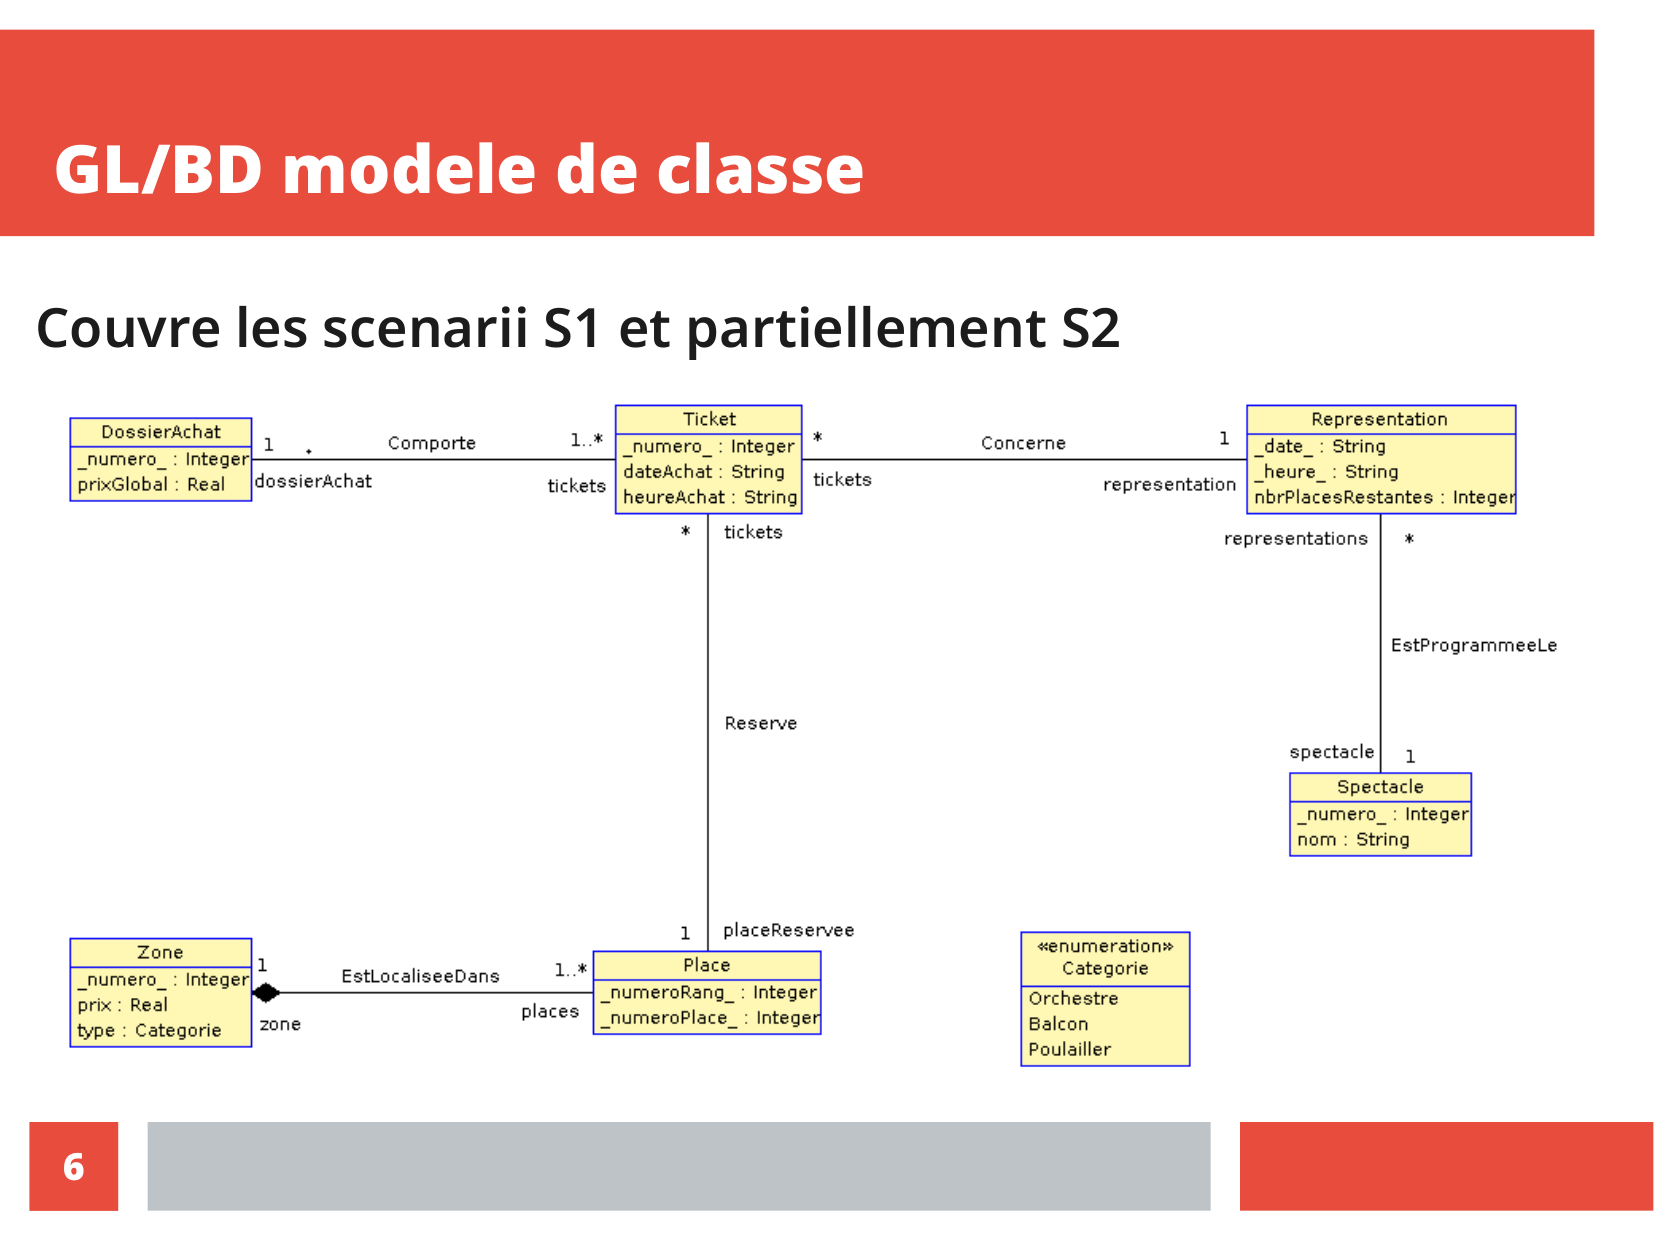

# GL/BD modele de classe
Couvre les scenarii S1 et partiellement S2
6